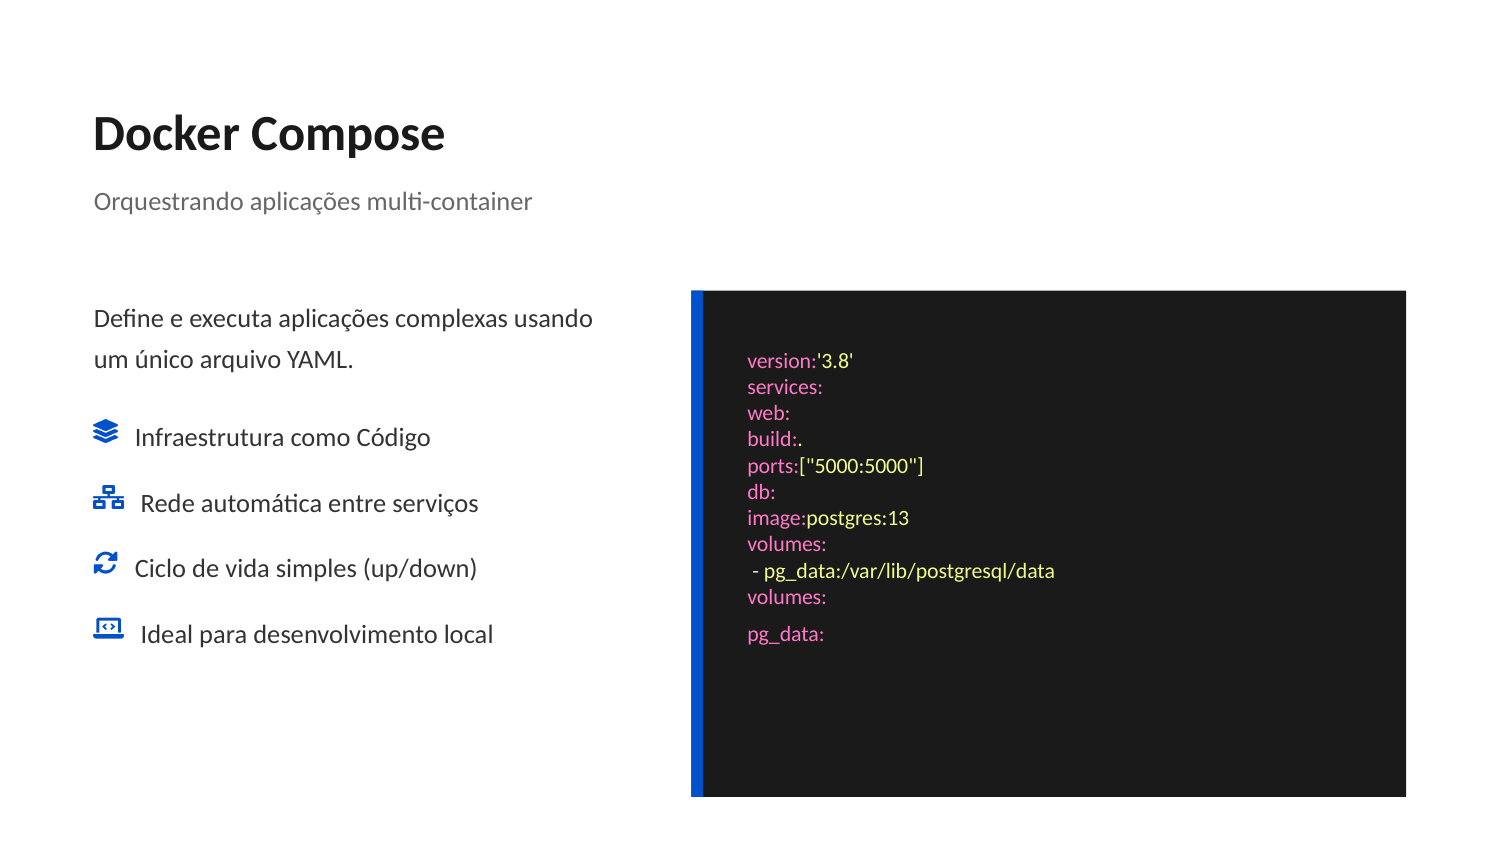

Docker Compose
Orquestrando aplicações multi-container
Define e executa aplicações complexas usando um único arquivo YAML.
version:'3.8'
services:
web:
build:.
ports:["5000:5000"]
db:
image:postgres:13
volumes:
 - pg_data:/var/lib/postgresql/data
volumes:
pg_data:
Infraestrutura como Código
Rede automática entre serviços
Ciclo de vida simples (up/down)
Ideal para desenvolvimento local